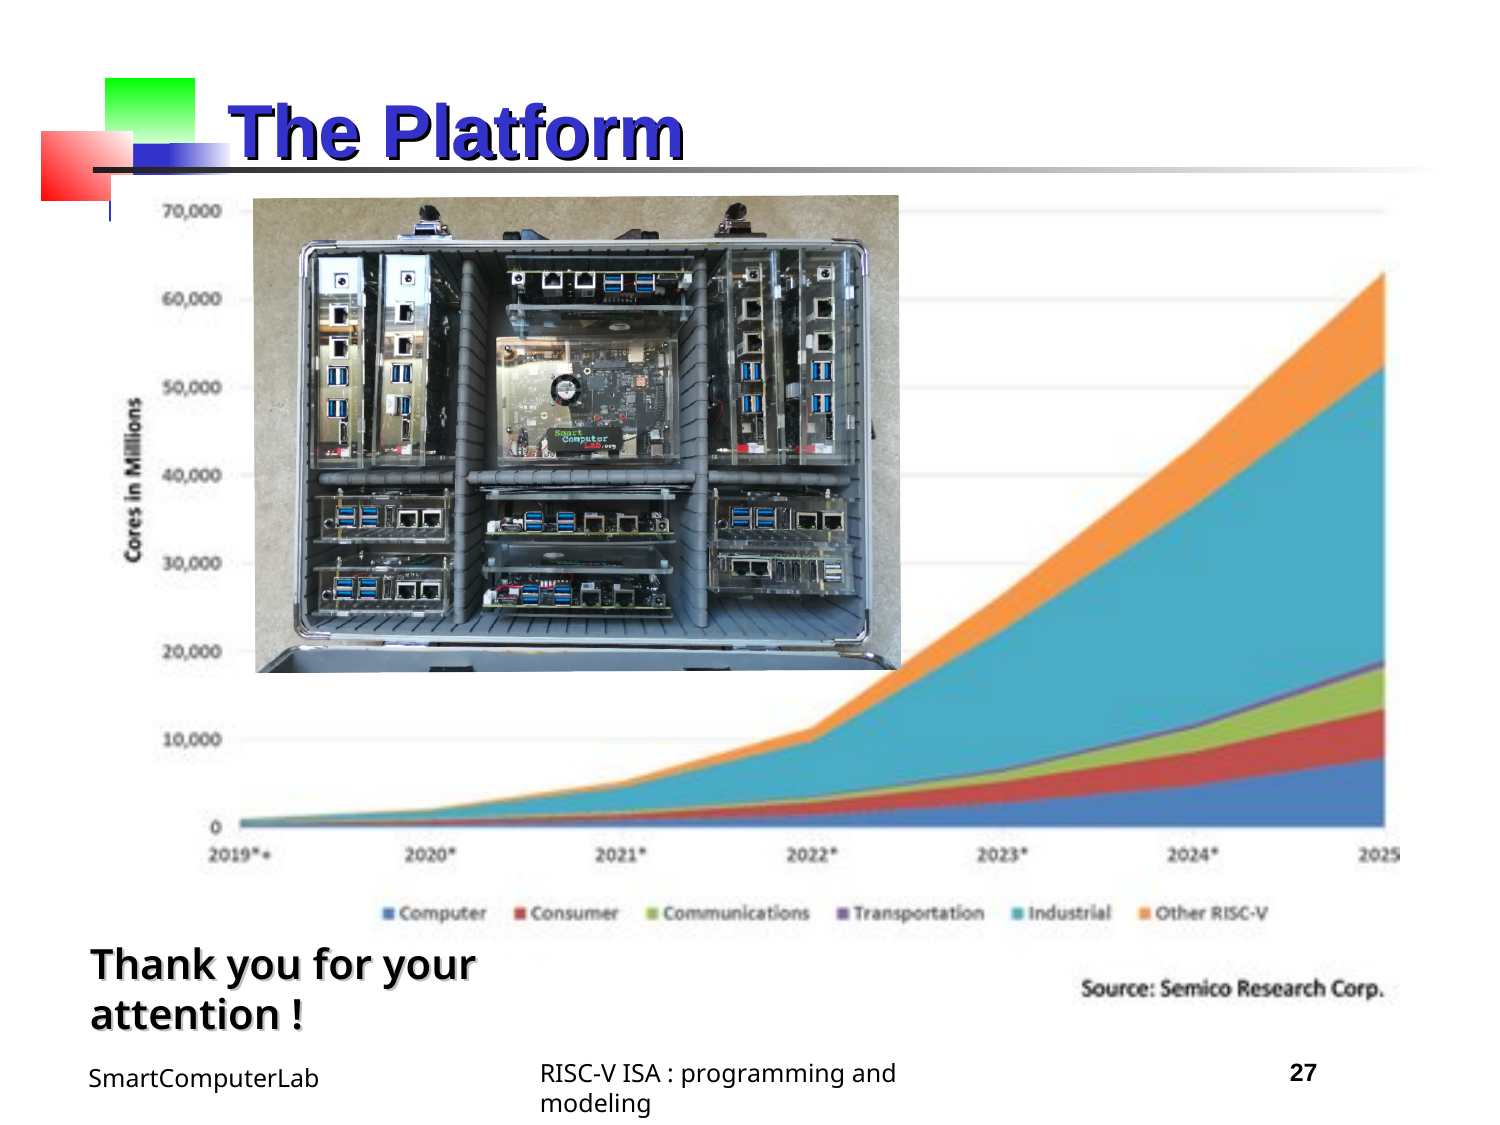

# The Platform
Thank you for your attention !
27